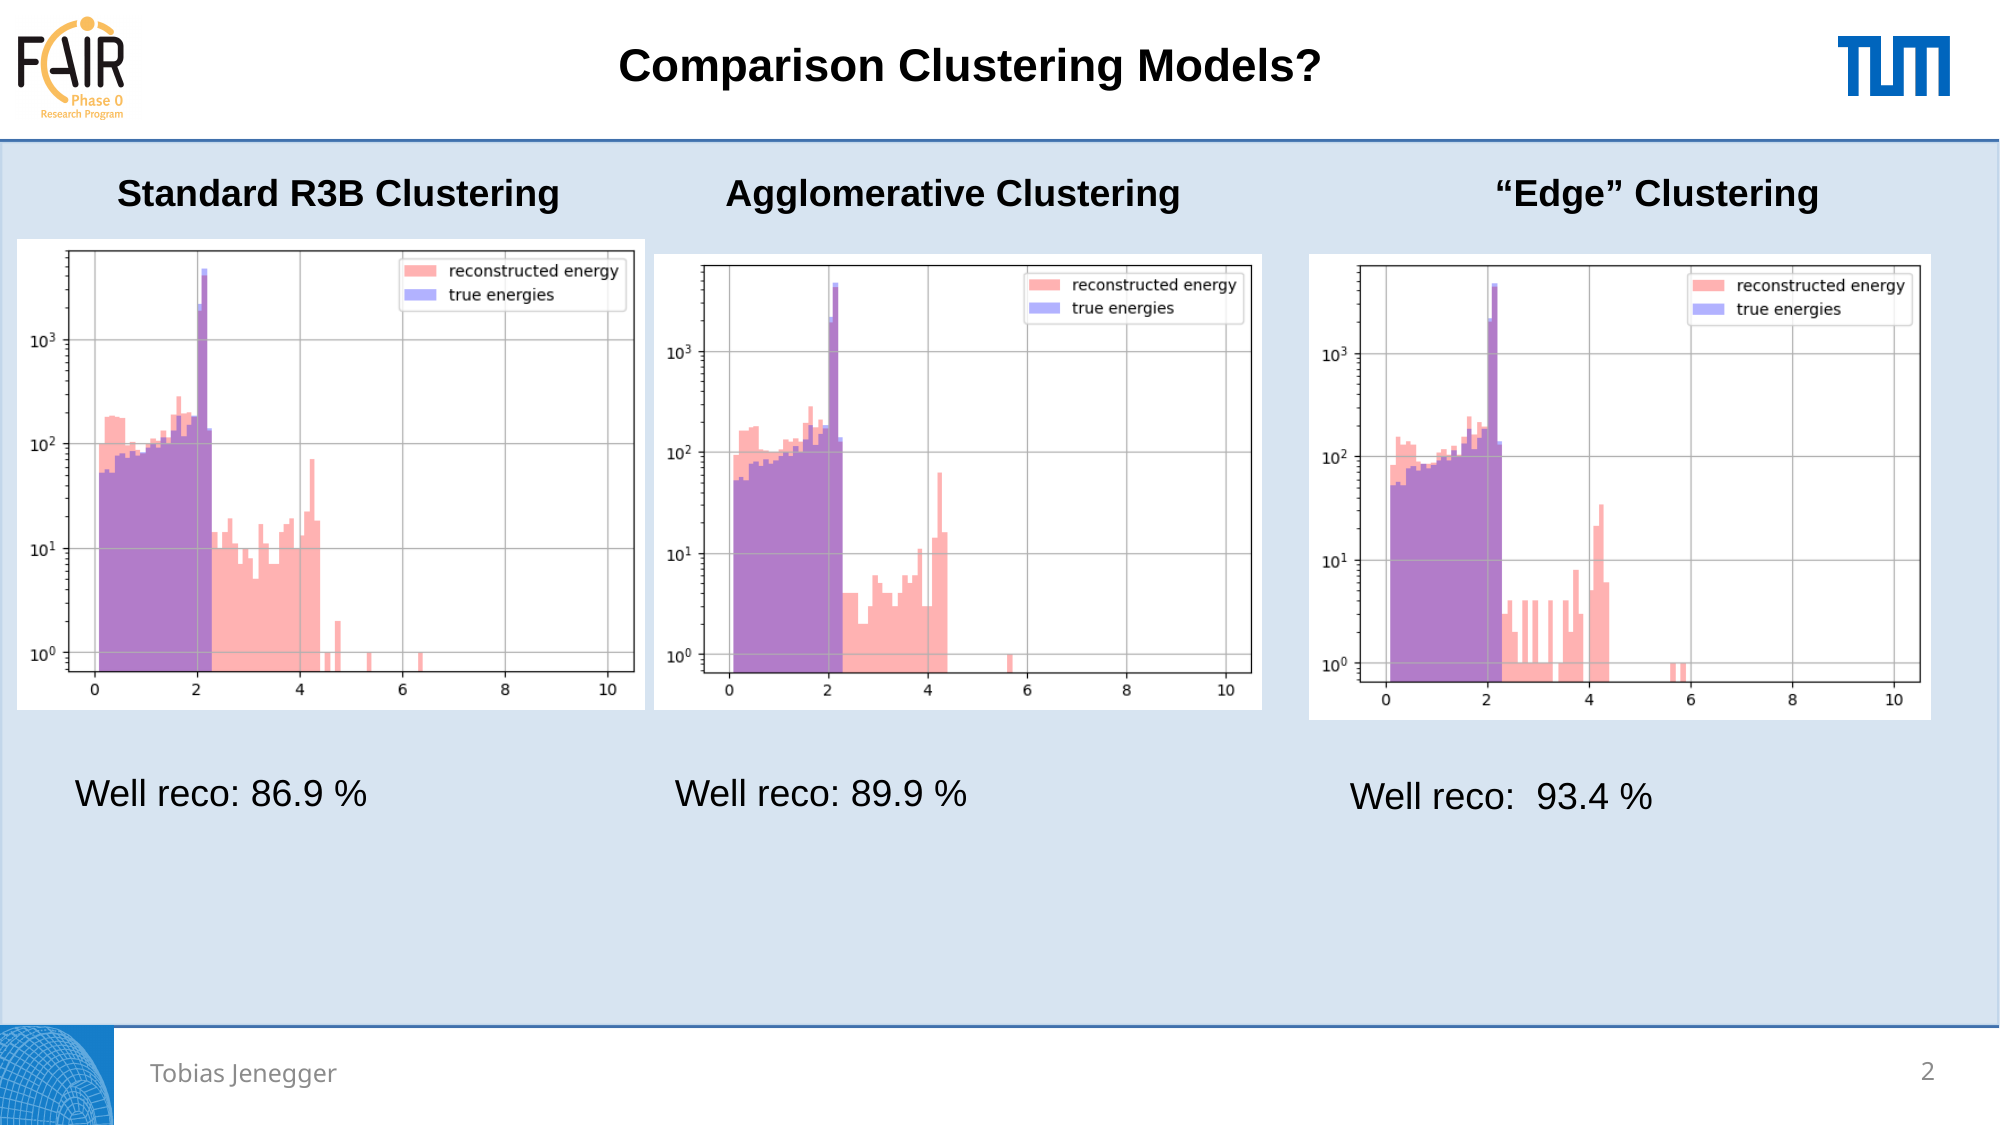

Comparison Clustering Models?
Standard R3B Clustering
Agglomerative Clustering
“Edge” Clustering
Well reco: 86.9 %
Well reco: 89.9 %
Well reco: 93.4 %
2